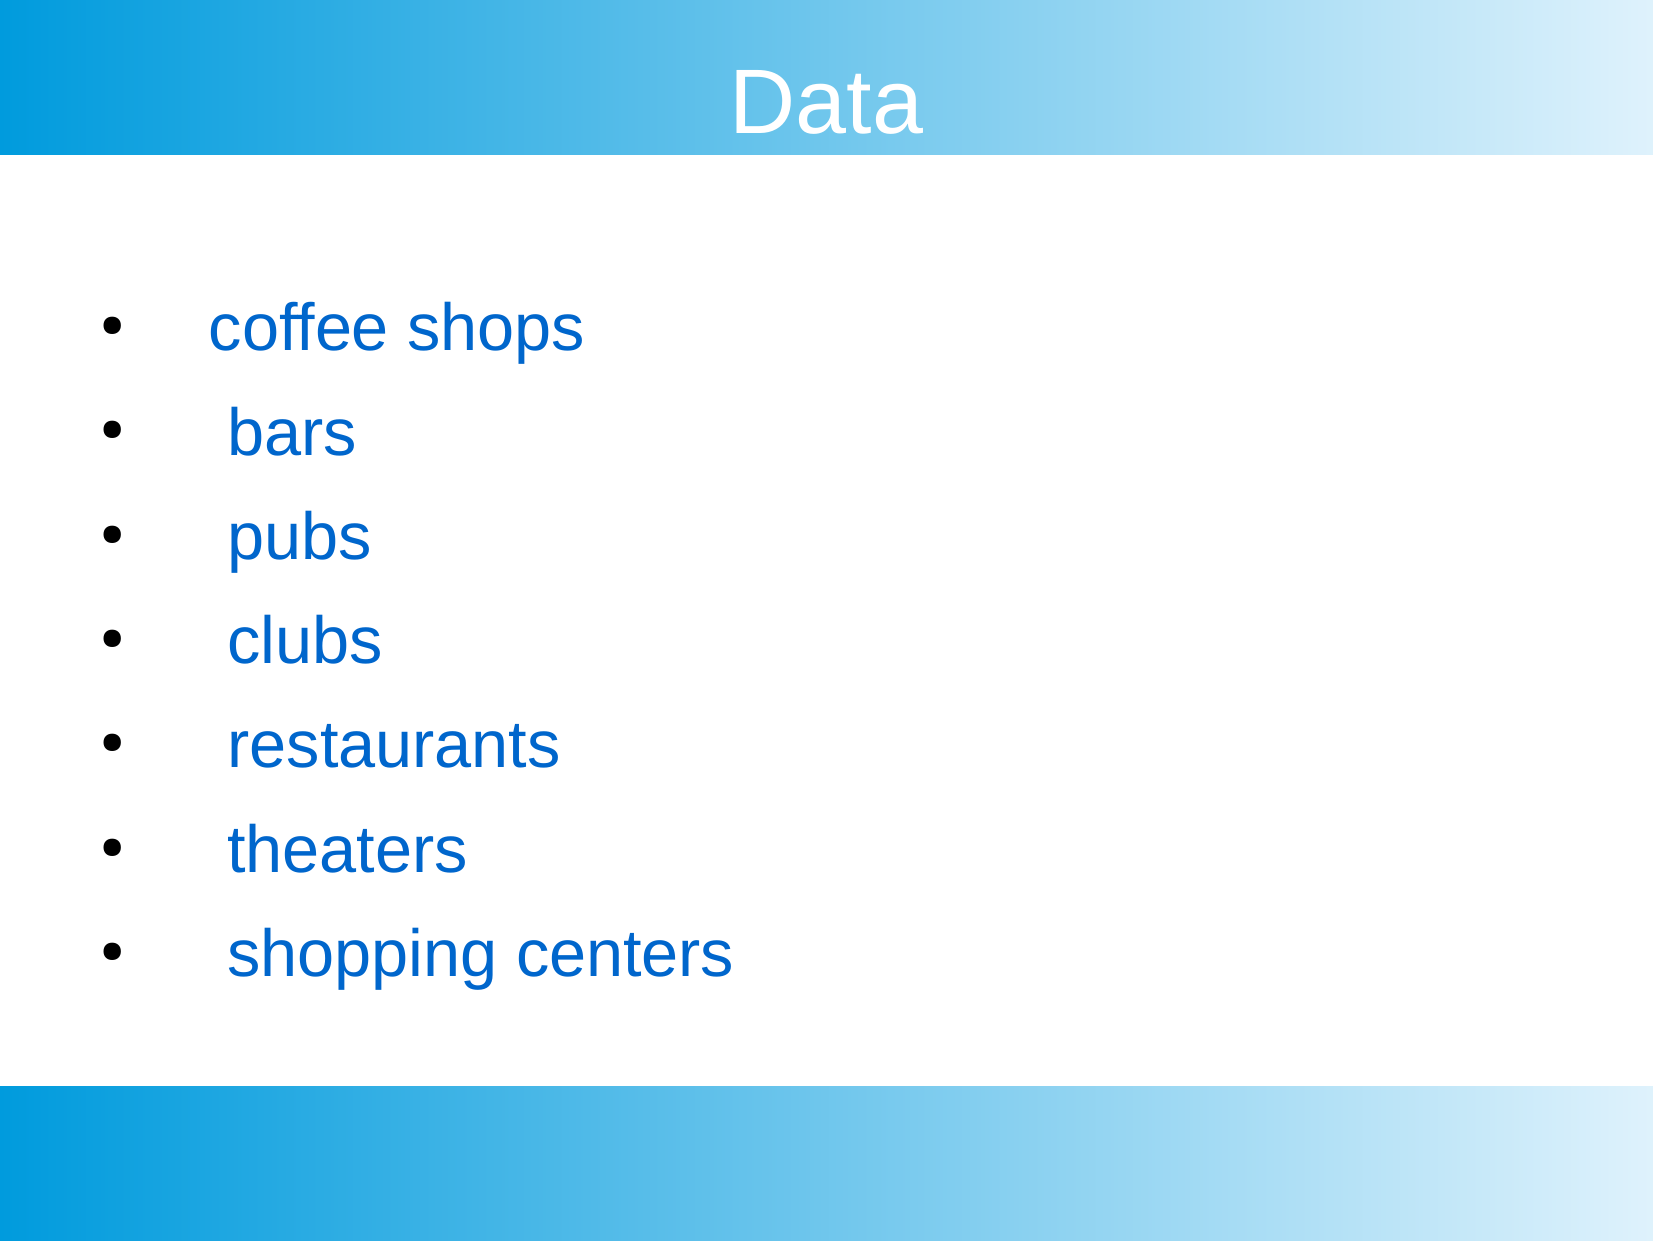

# Data
 coffee shops
 bars
 pubs
 clubs
 restaurants
 theaters
 shopping centers